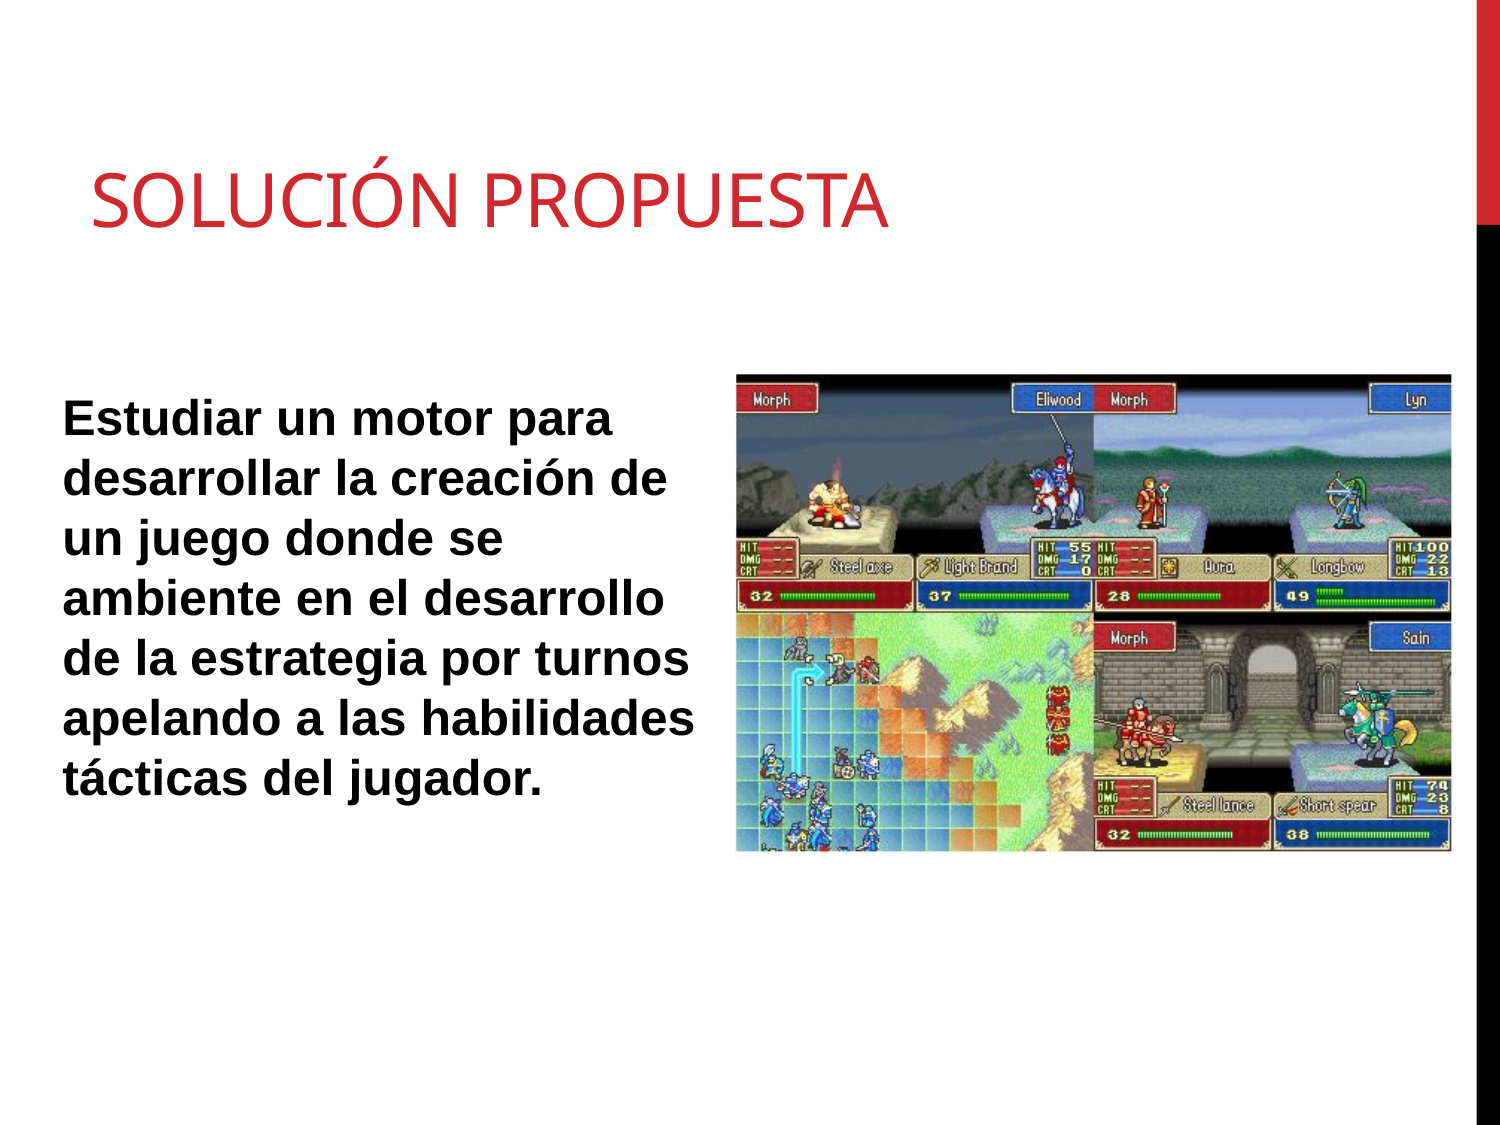

# Solución Propuesta
Estudiar un motor para desarrollar la creación de un juego donde se ambiente en el desarrollo de la estrategia por turnos apelando a las habilidades tácticas del jugador.